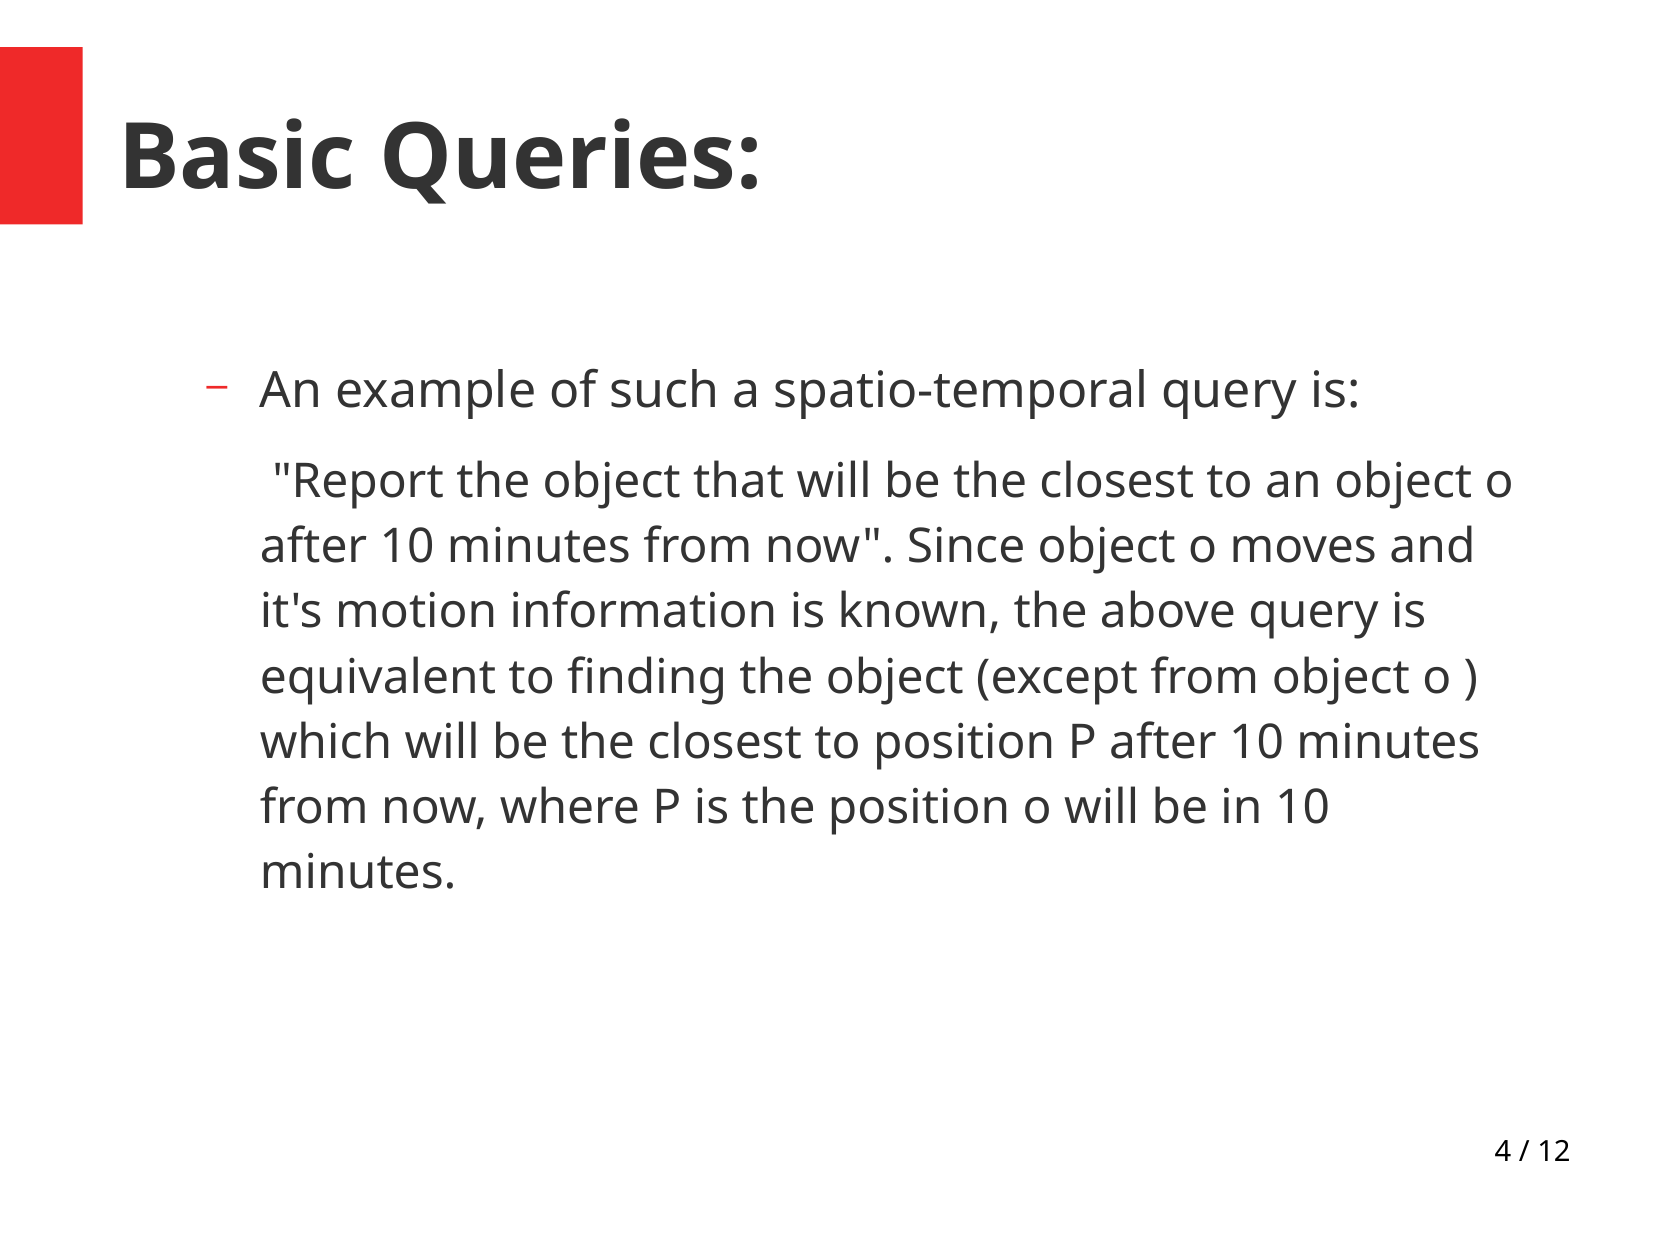

# Basic Queries:
An example of such a spatio-temporal query is:
 "Report the object that will be the closest to an object o after 10 minutes from now". Since object o moves and it's motion information is known, the above query is equivalent to finding the object (except from object o ) which will be the closest to position P after 10 minutes from now, where P is the position o will be in 10 minutes.
4